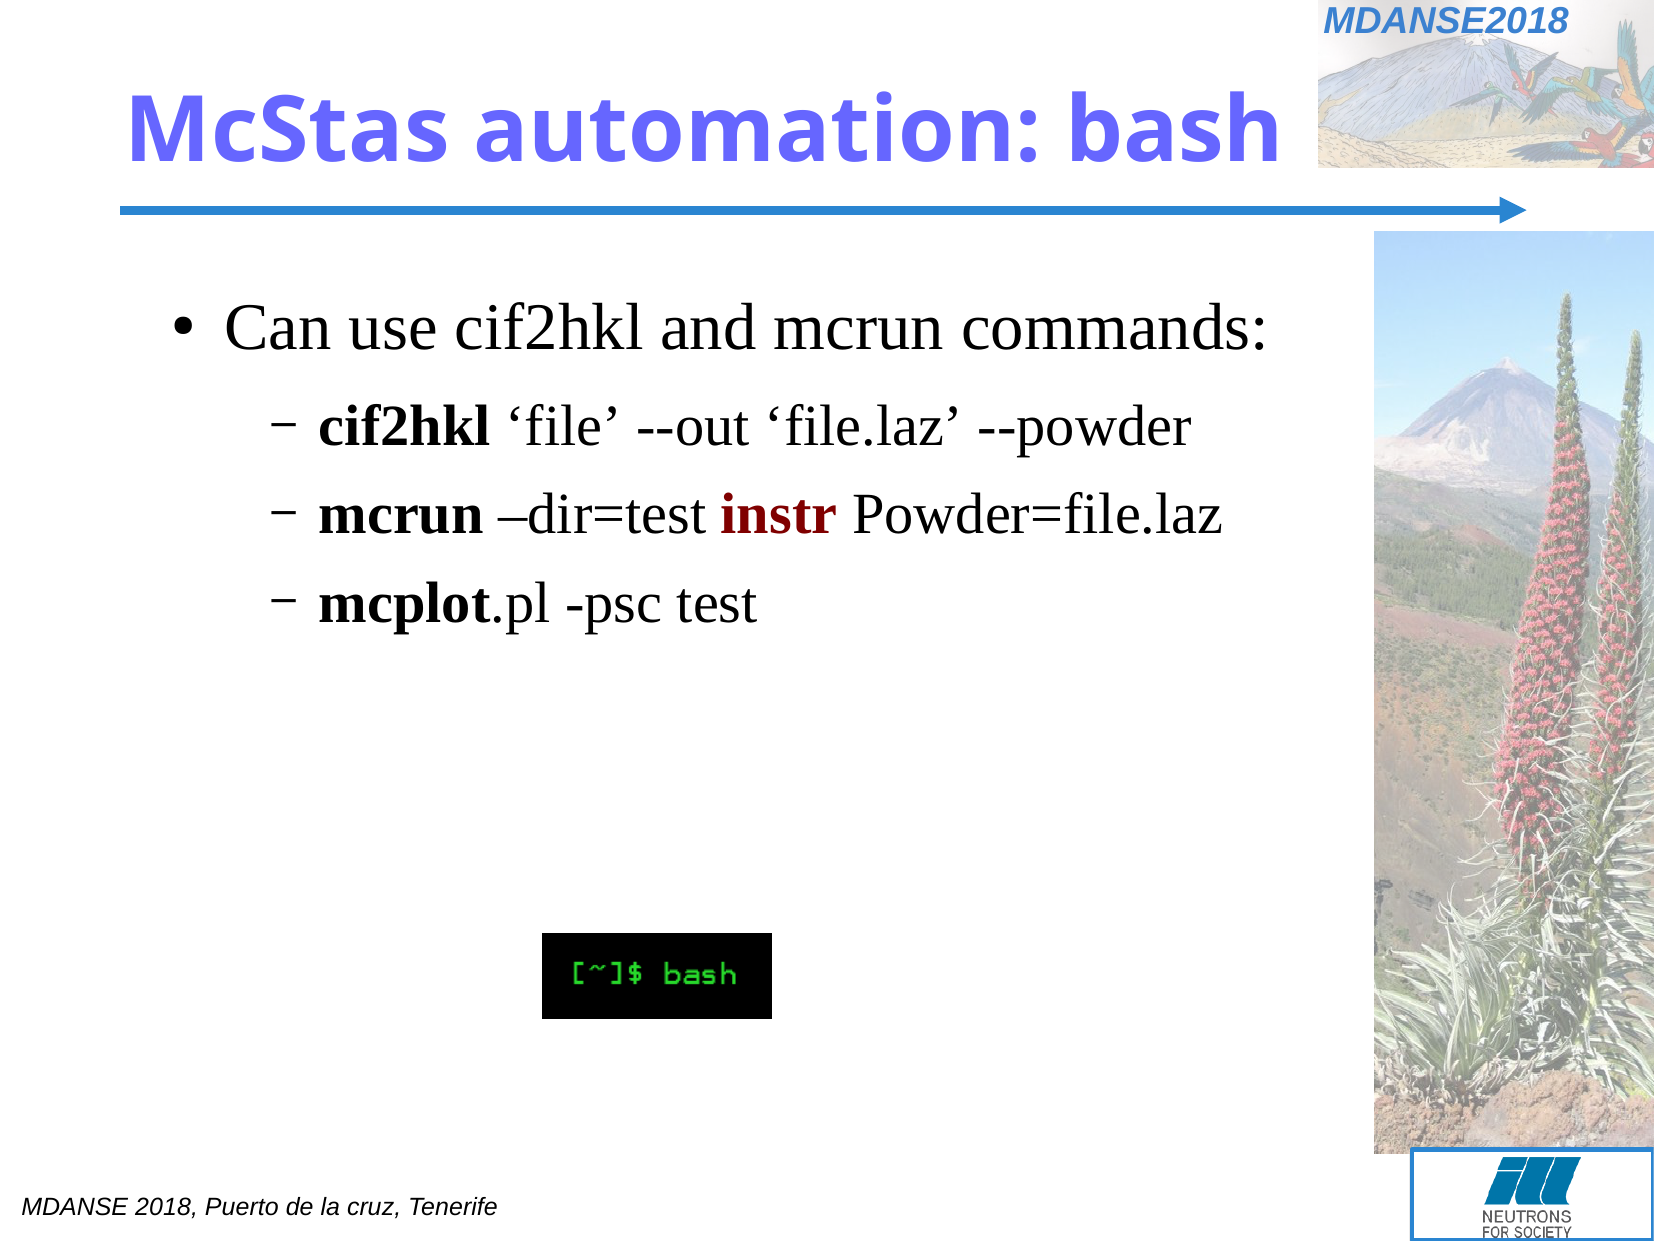

# McStas automation: bash
Can use cif2hkl and mcrun commands:
cif2hkl ‘file’ --out ‘file.laz’ --powder
mcrun –dir=test instr Powder=file.laz
mcplot.pl -psc test